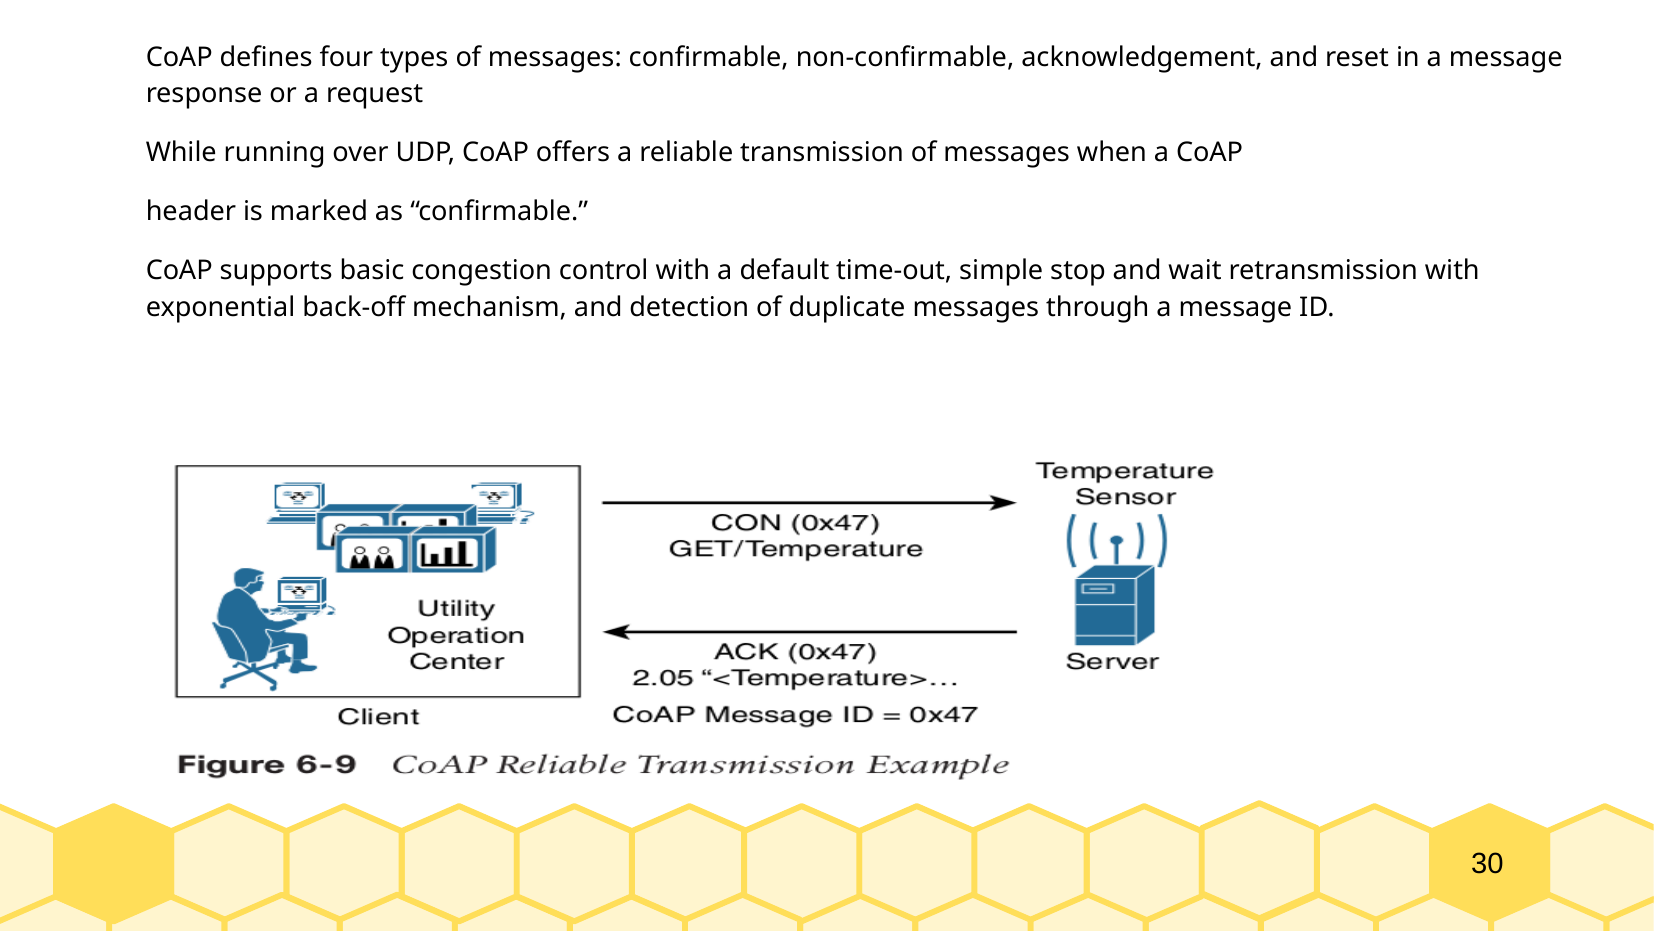

# CoAP defines four types of messages: confirmable, non-confirmable, acknowledgement, and reset in a message response or a request
While running over UDP, CoAP offers a reliable transmission of messages when a CoAP
header is marked as “confirmable.”
CoAP supports basic congestion control with a default time-out, simple stop and wait retransmission with exponential back-off mechanism, and detection of duplicate messages through a message ID.